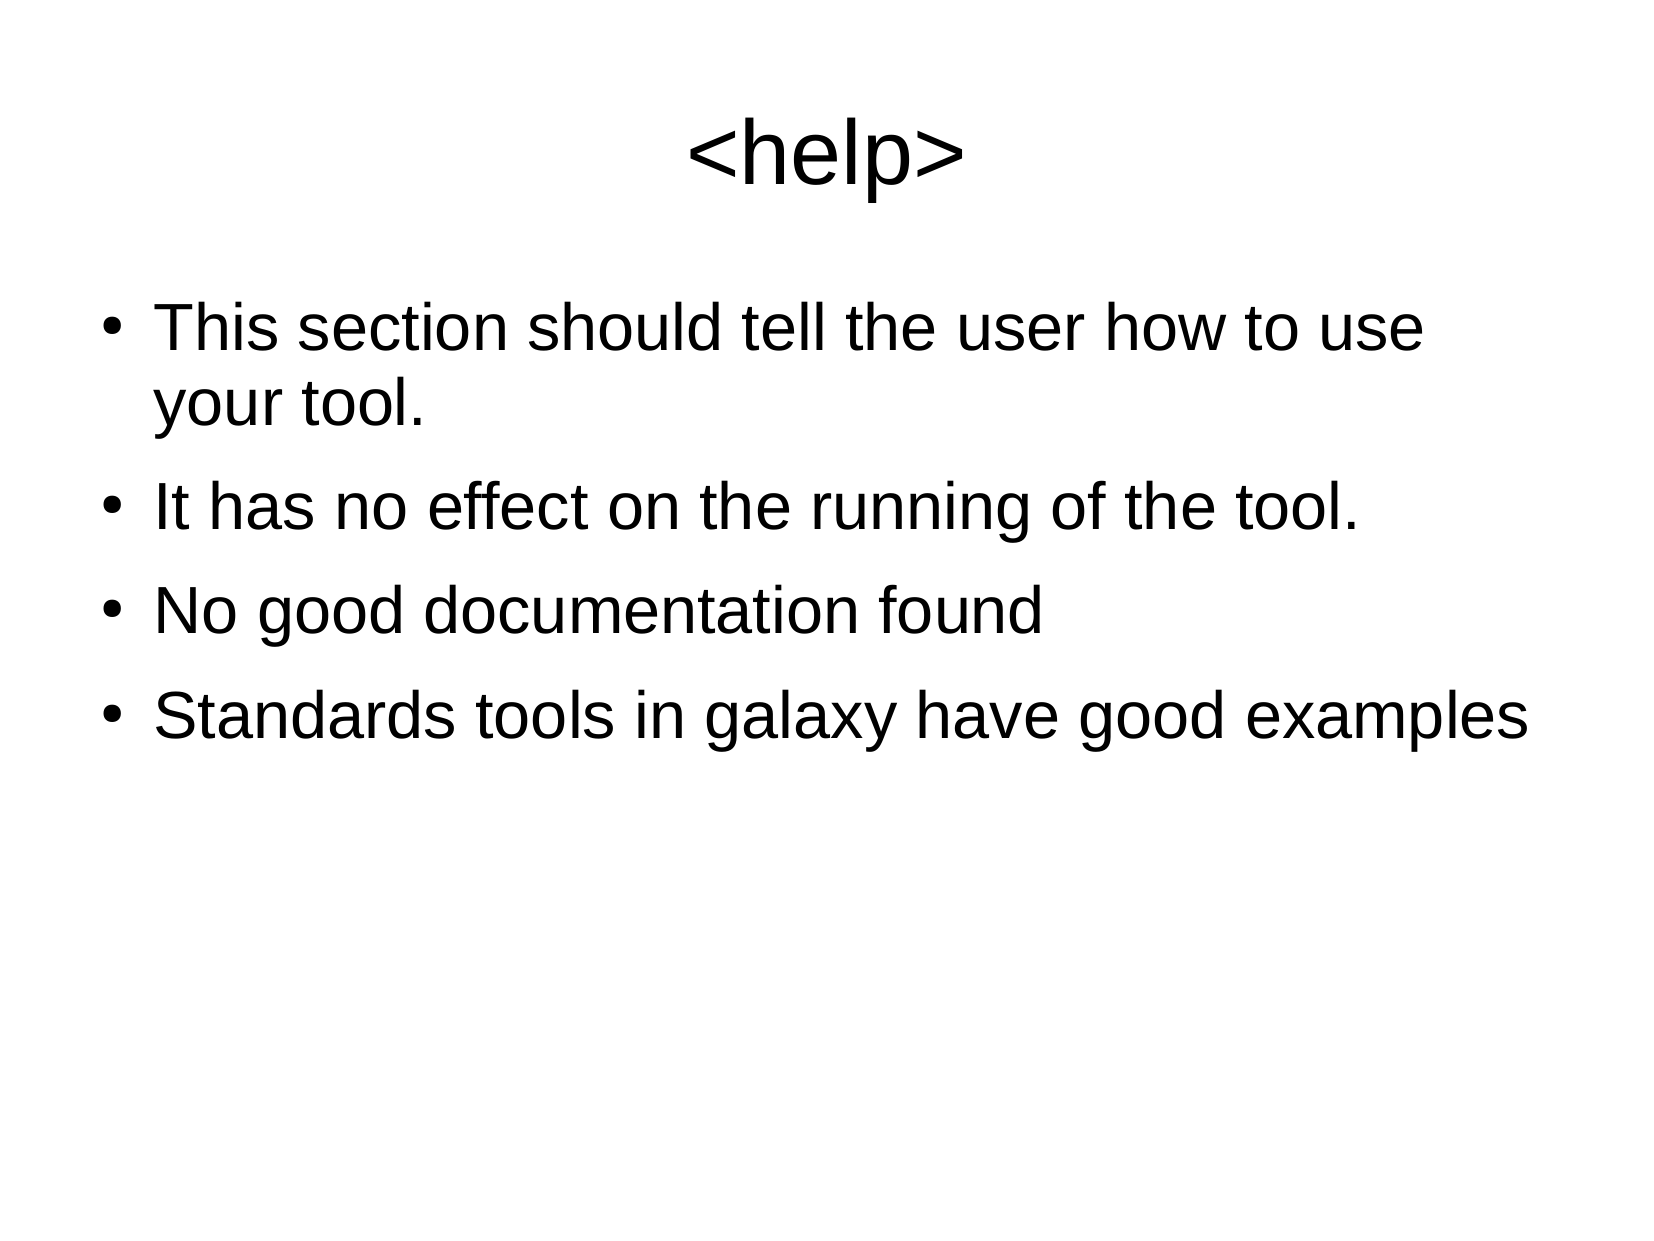

# <help>
This section should tell the user how to use your tool.
It has no effect on the running of the tool.
No good documentation found
Standards tools in galaxy have good examples